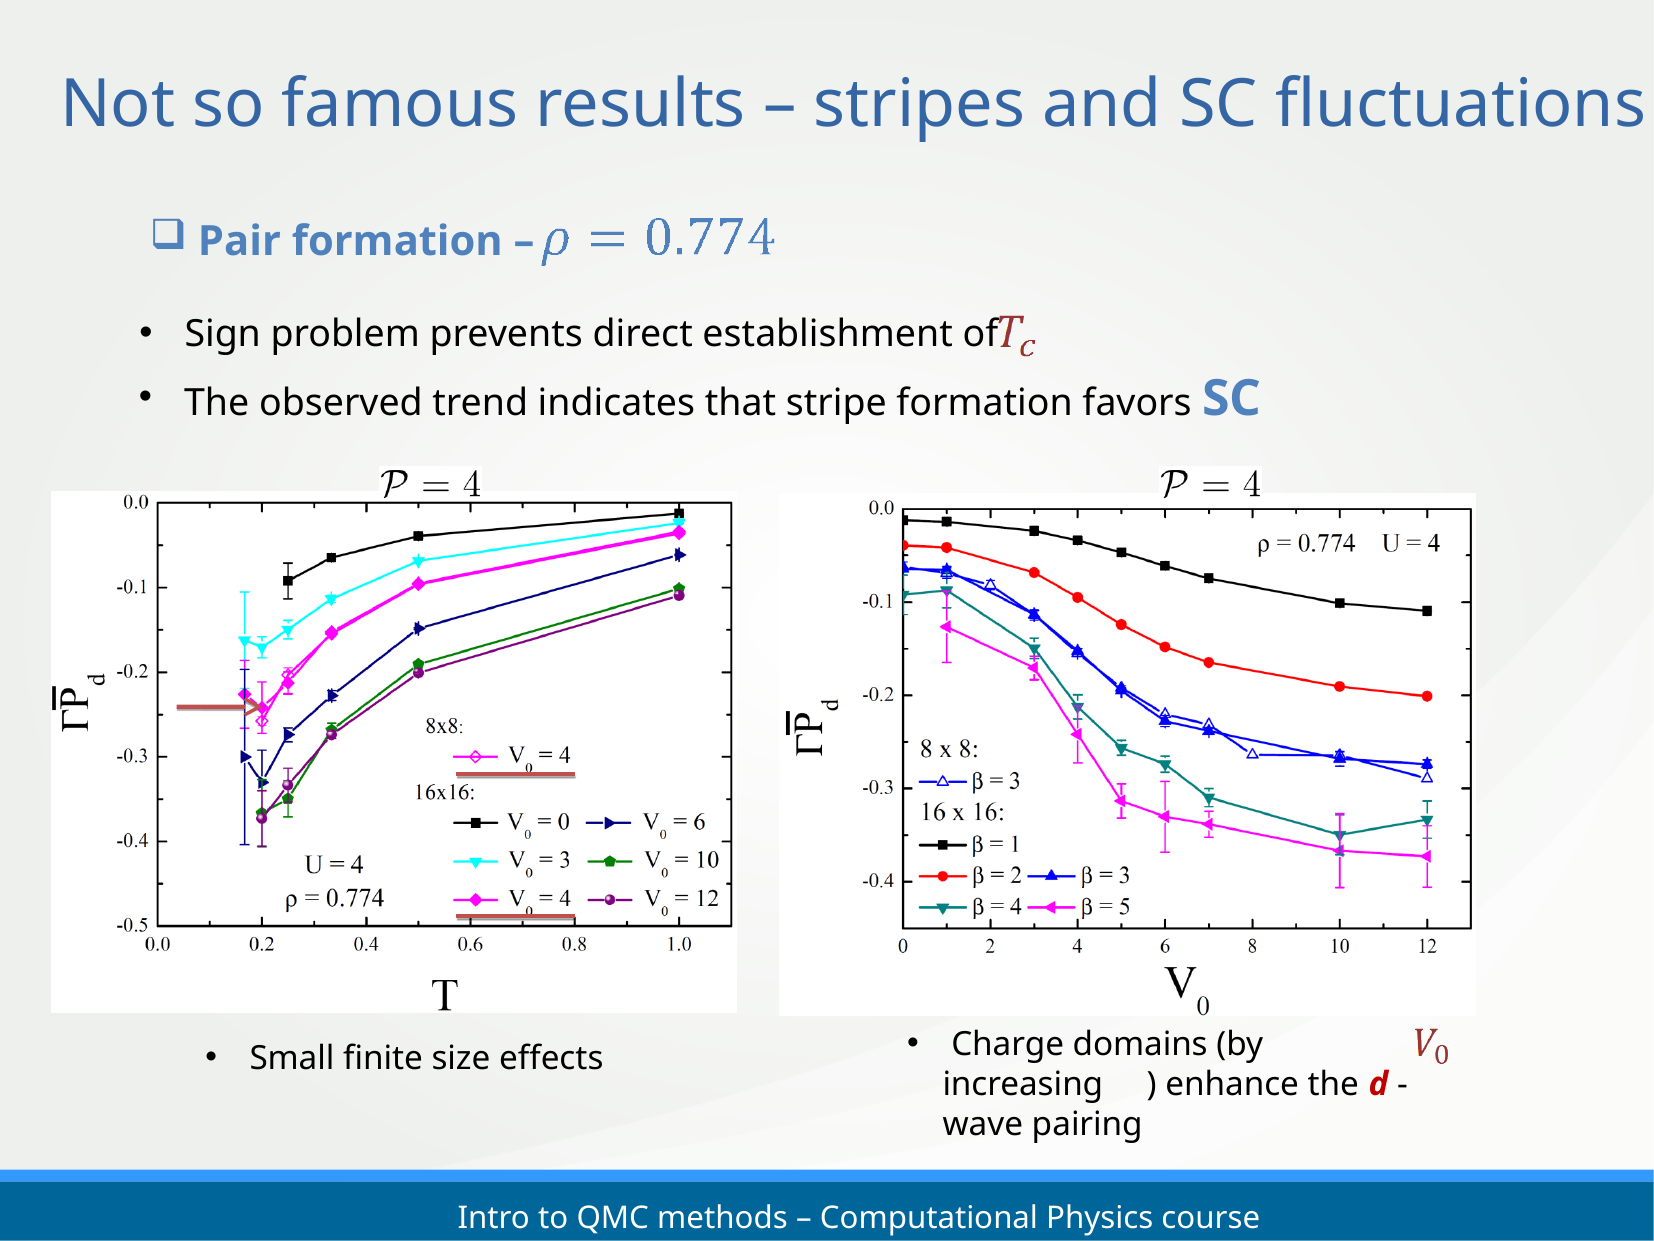

Not so famous results – stripes and SC fluctuations
 Pair formation –
 Sign problem prevents direct establishment of
 The observed trend indicates that stripe formation favors SC
 Charge domains (by increasing ) enhance the d -wave pairing
 Small finite size effects